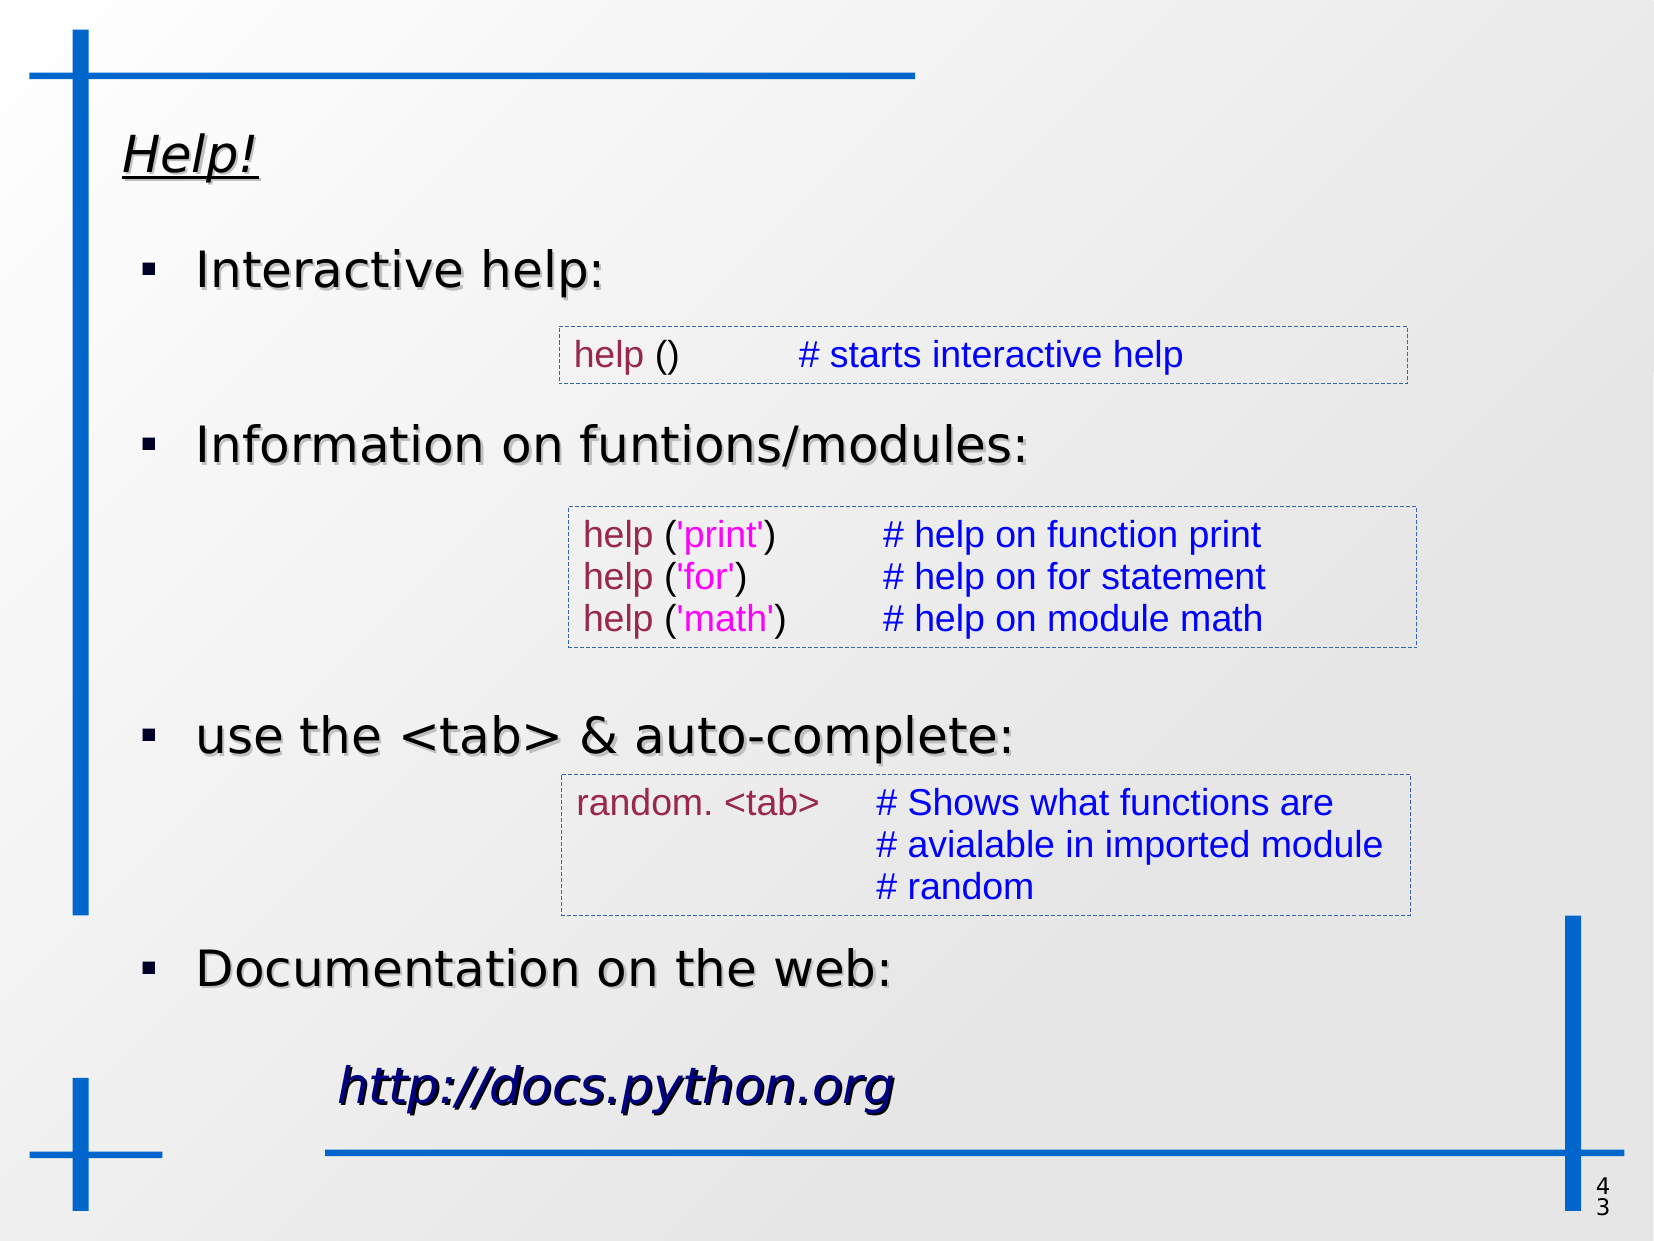

# Help!
Interactive help:
Information on funtions/modules:
use the <tab> & auto-complete:
Documentation on the web:
http://docs.python.org
help ()		# starts interactive help
help ('print')		# help on function print
help ('for')		# help on for statement
help ('math')		# help on module math
random. <tab> 	# Shows what functions are
				# avialable in imported module
				# random